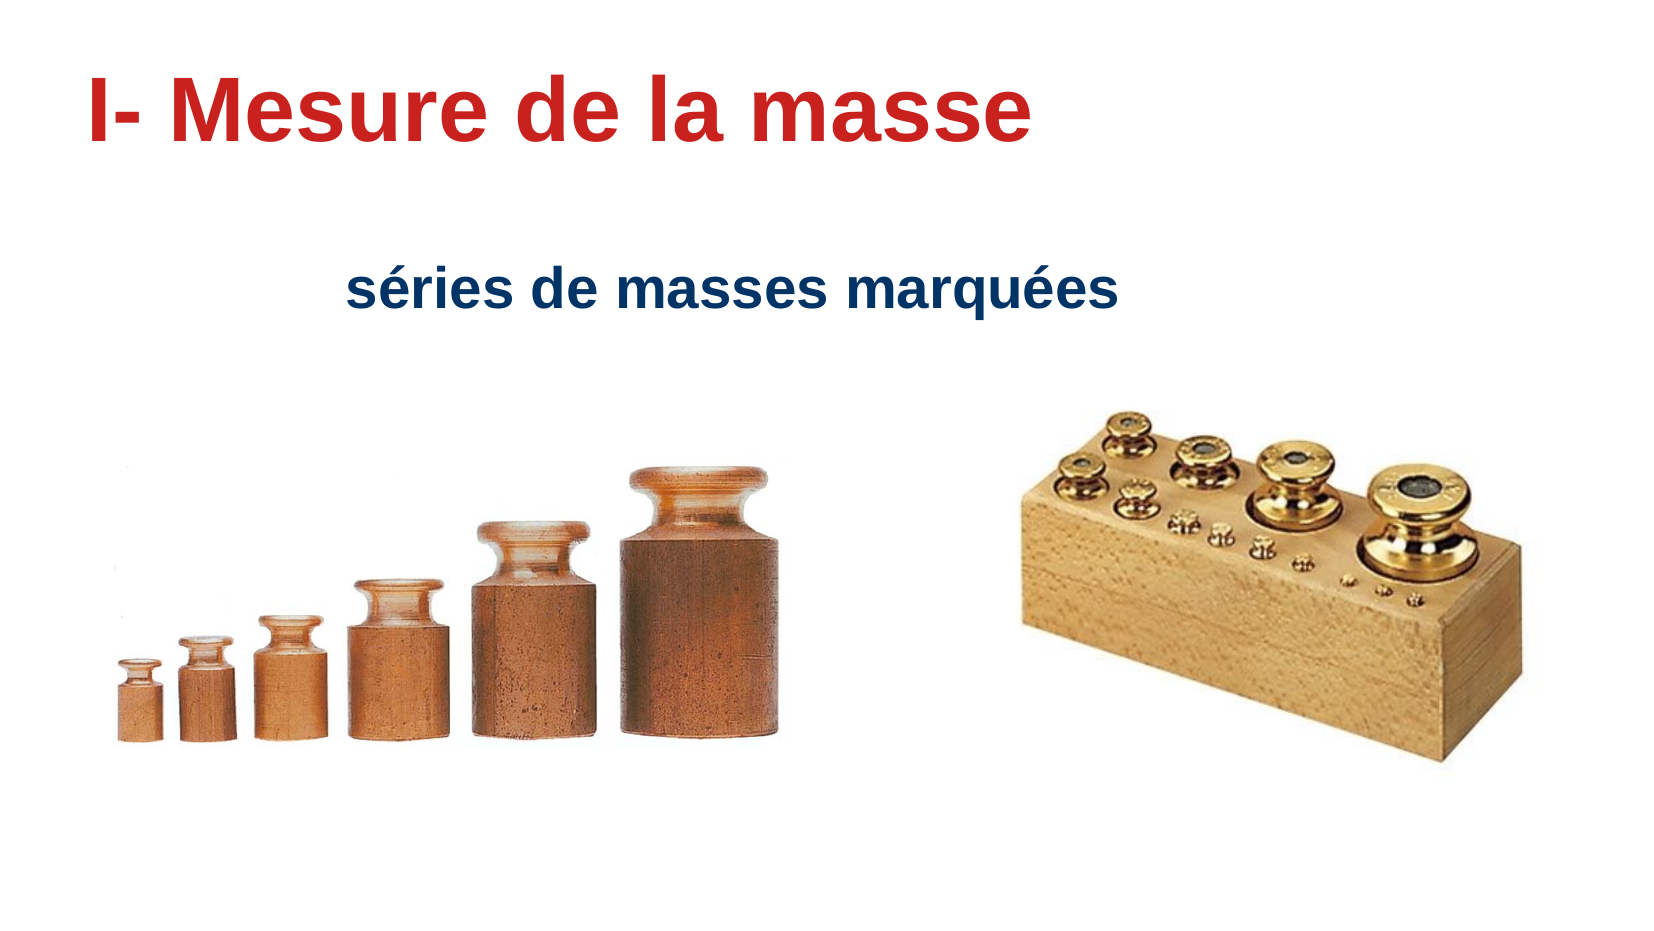

# I- Mesure de la masse
séries de masses marquées